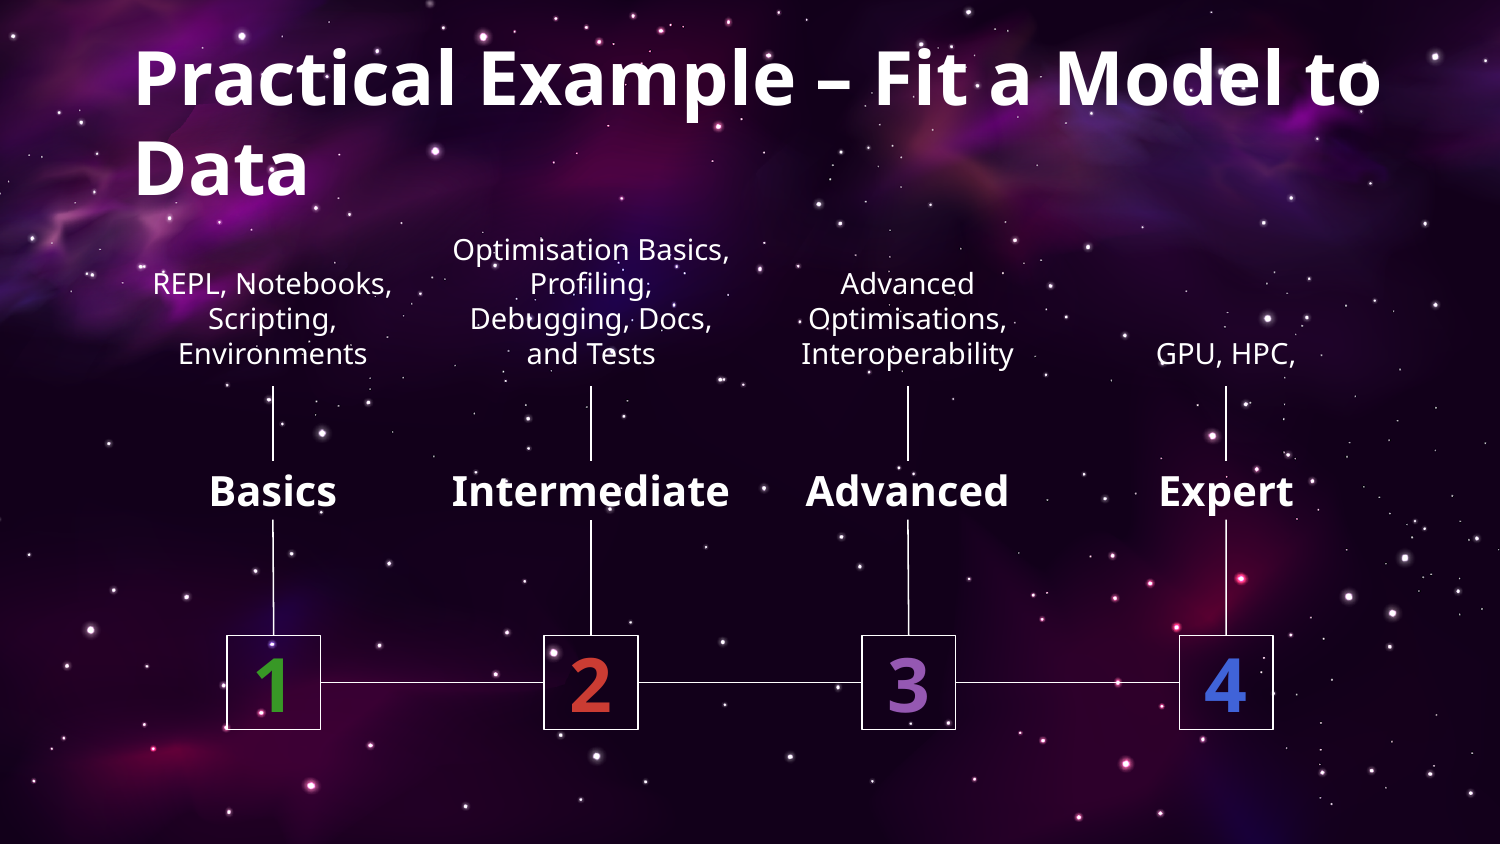

# Practical Example – Fit a Model to Data
REPL, Notebooks, Scripting, Environments
Basics
1
Optimisation Basics, Profiling, Debugging, Docs, and Tests
Intermediate
2
Advanced Optimisations, Interoperability
Advanced
3
GPU, HPC,
Expert
4